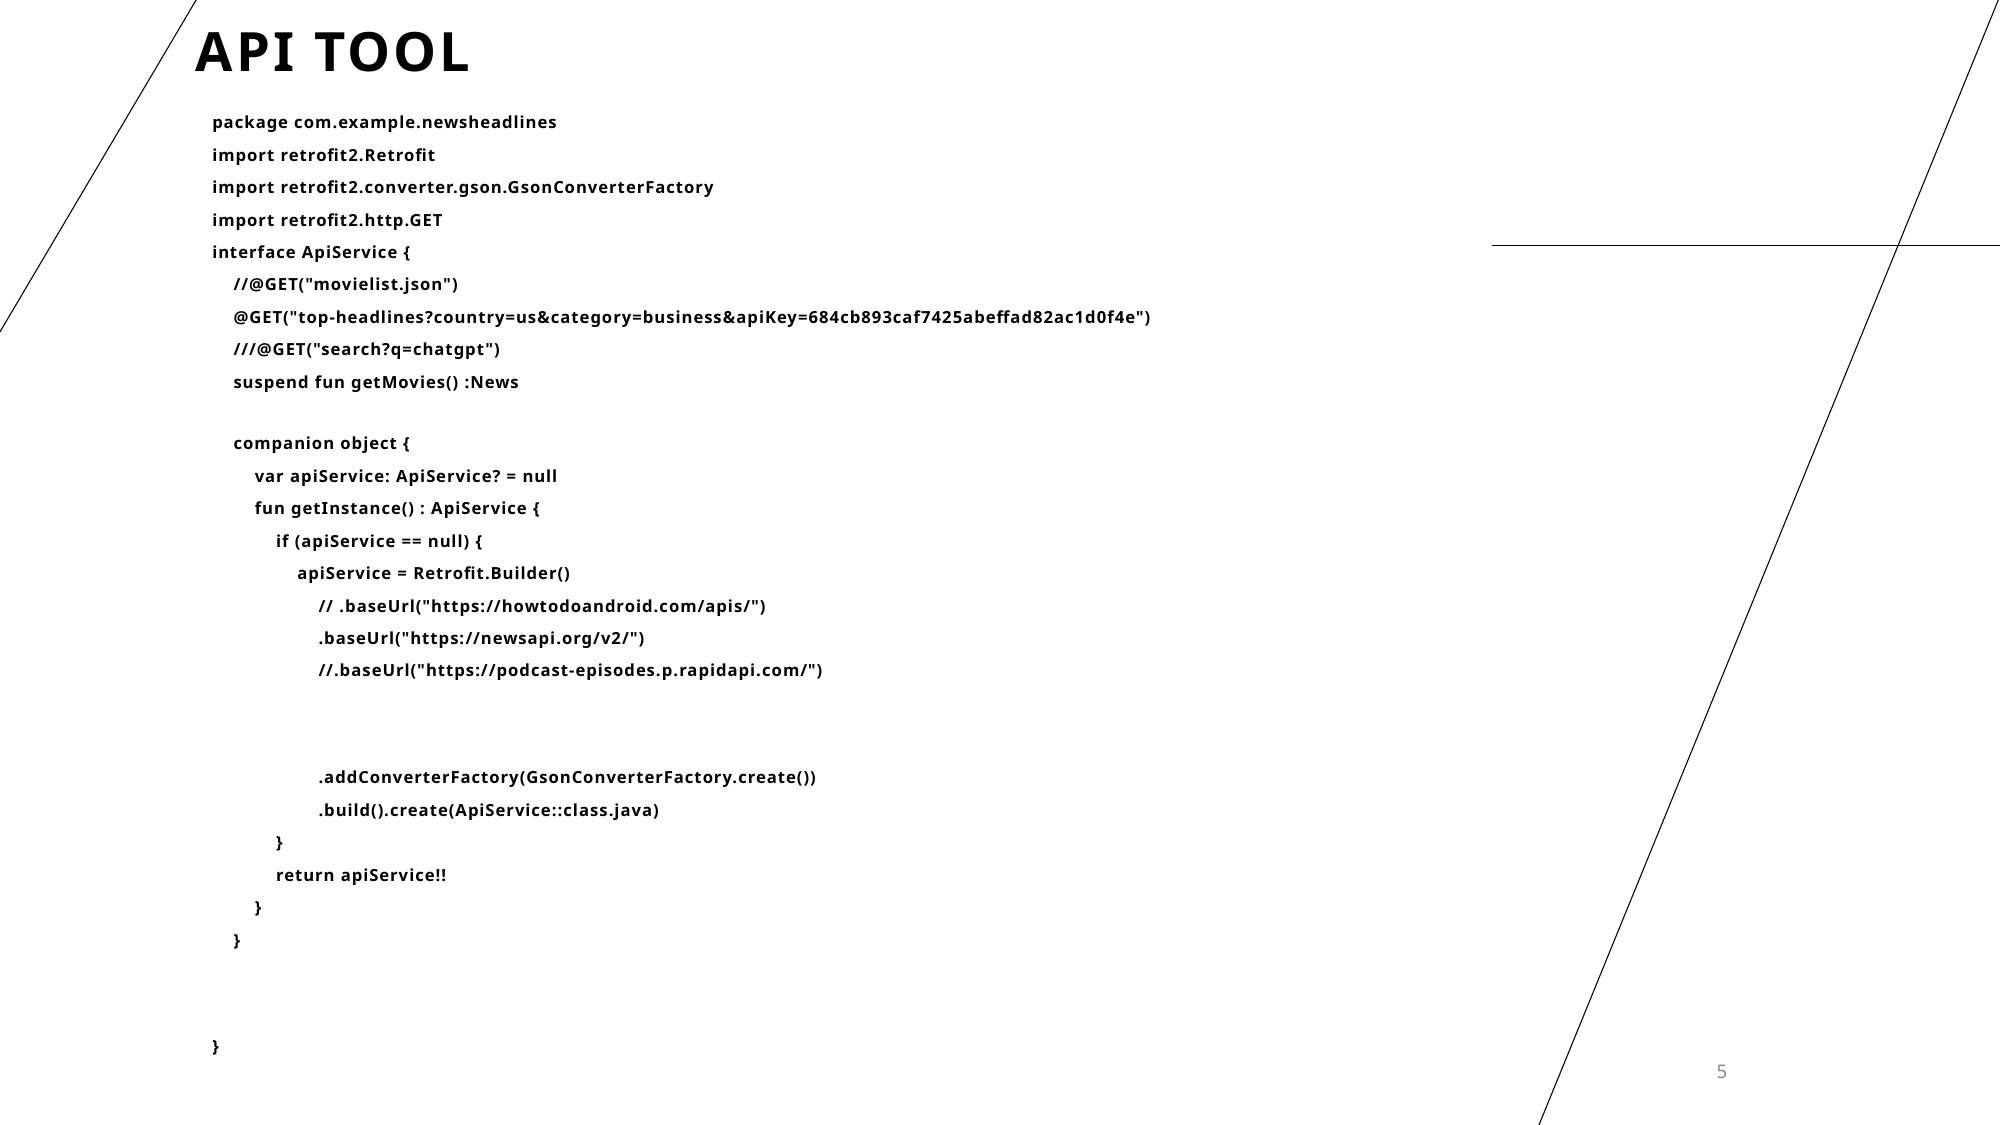

# Api tool
package com.example.newsheadlines
import retrofit2.Retrofit
import retrofit2.converter.gson.GsonConverterFactory
import retrofit2.http.GET
interface ApiService {
    //@GET("movielist.json")
    @GET("top-headlines?country=us&category=business&apiKey=684cb893caf7425abeffad82ac1d0f4e")
    ///@GET("search?q=chatgpt")
    suspend fun getMovies() :News
    companion object {
        var apiService: ApiService? = null
        fun getInstance() : ApiService {
            if (apiService == null) {
                apiService = Retrofit.Builder()
                    // .baseUrl("https://howtodoandroid.com/apis/")
                    .baseUrl("https://newsapi.org/v2/")
                    //.baseUrl("https://podcast-episodes.p.rapidapi.com/")
                    .addConverterFactory(GsonConverterFactory.create())
                    .build().create(ApiService::class.java)
            }
            return apiService!!
        }
    }
}